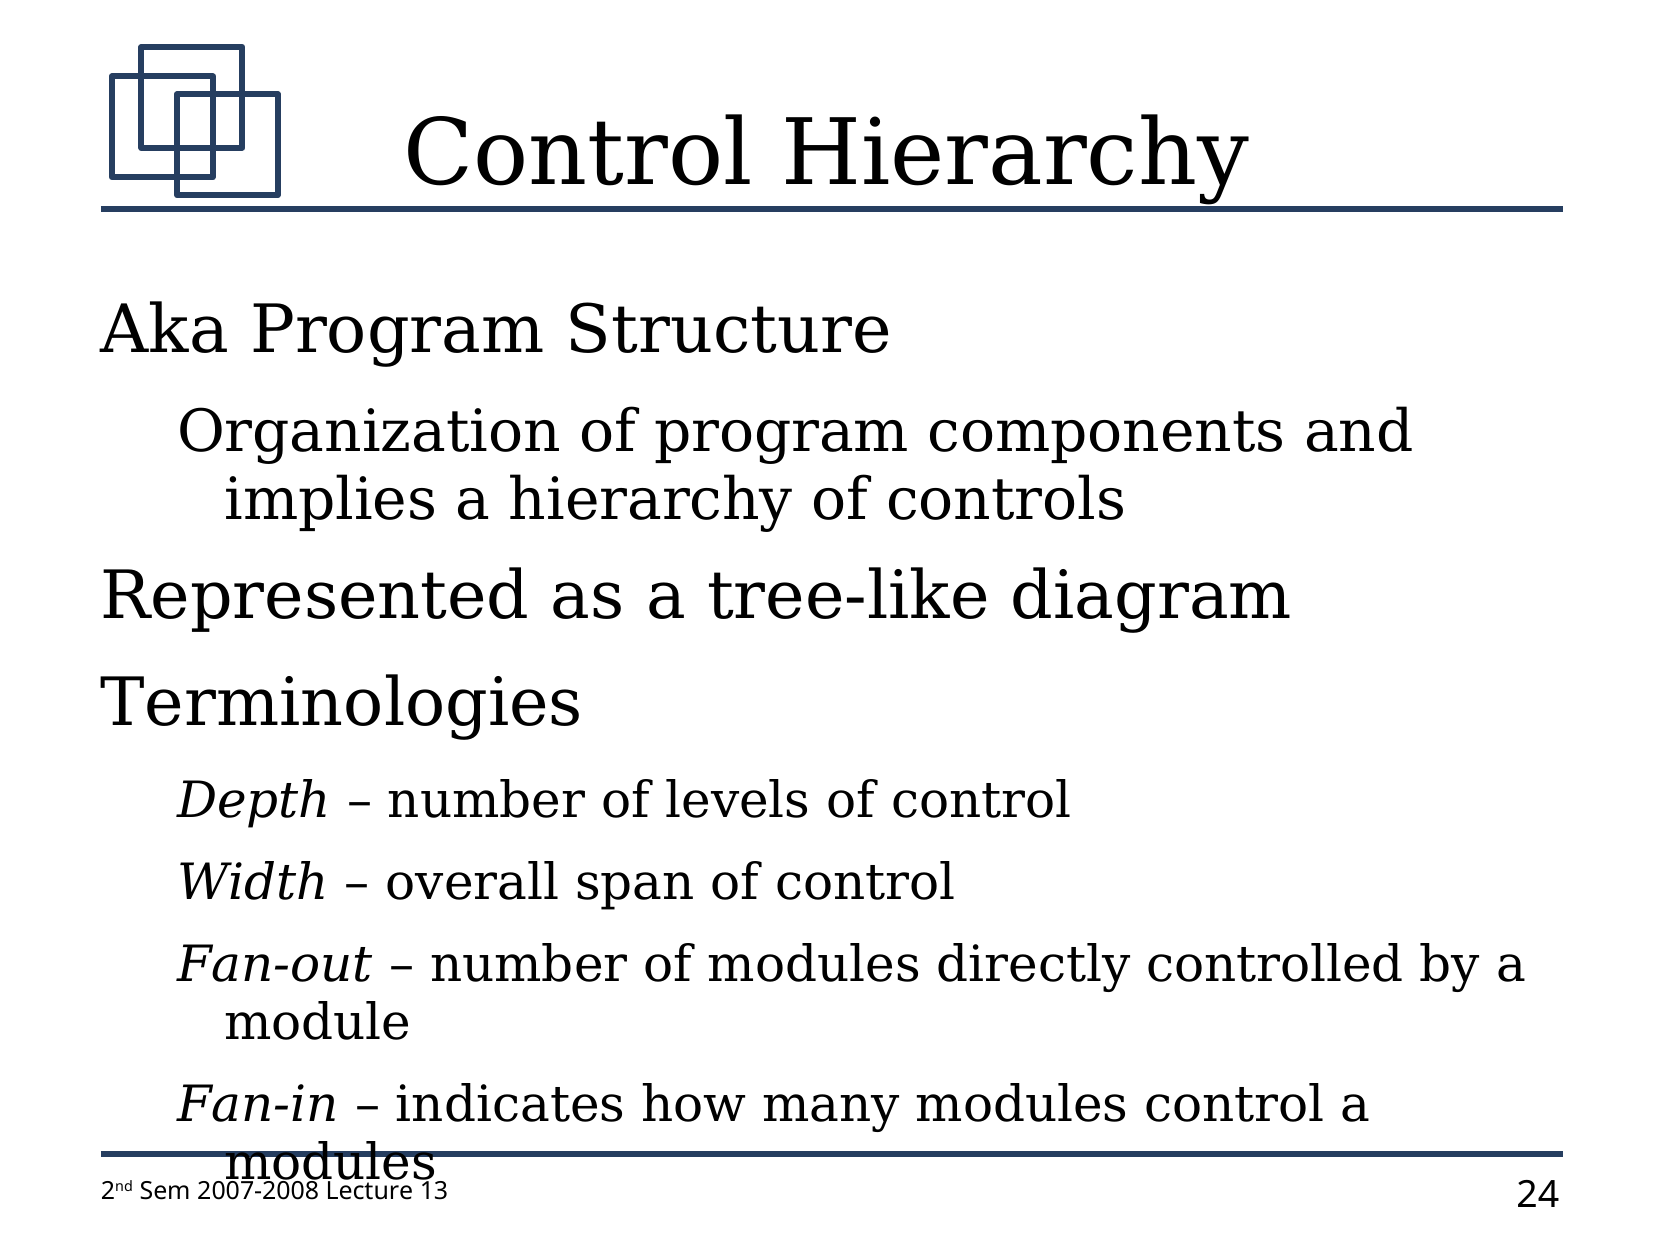

# Control Hierarchy
Aka Program Structure
Organization of program components and implies a hierarchy of controls
Represented as a tree-like diagram
Terminologies
Depth – number of levels of control
Width – overall span of control
Fan-out – number of modules directly controlled by a module
Fan-in – indicates how many modules control a modules